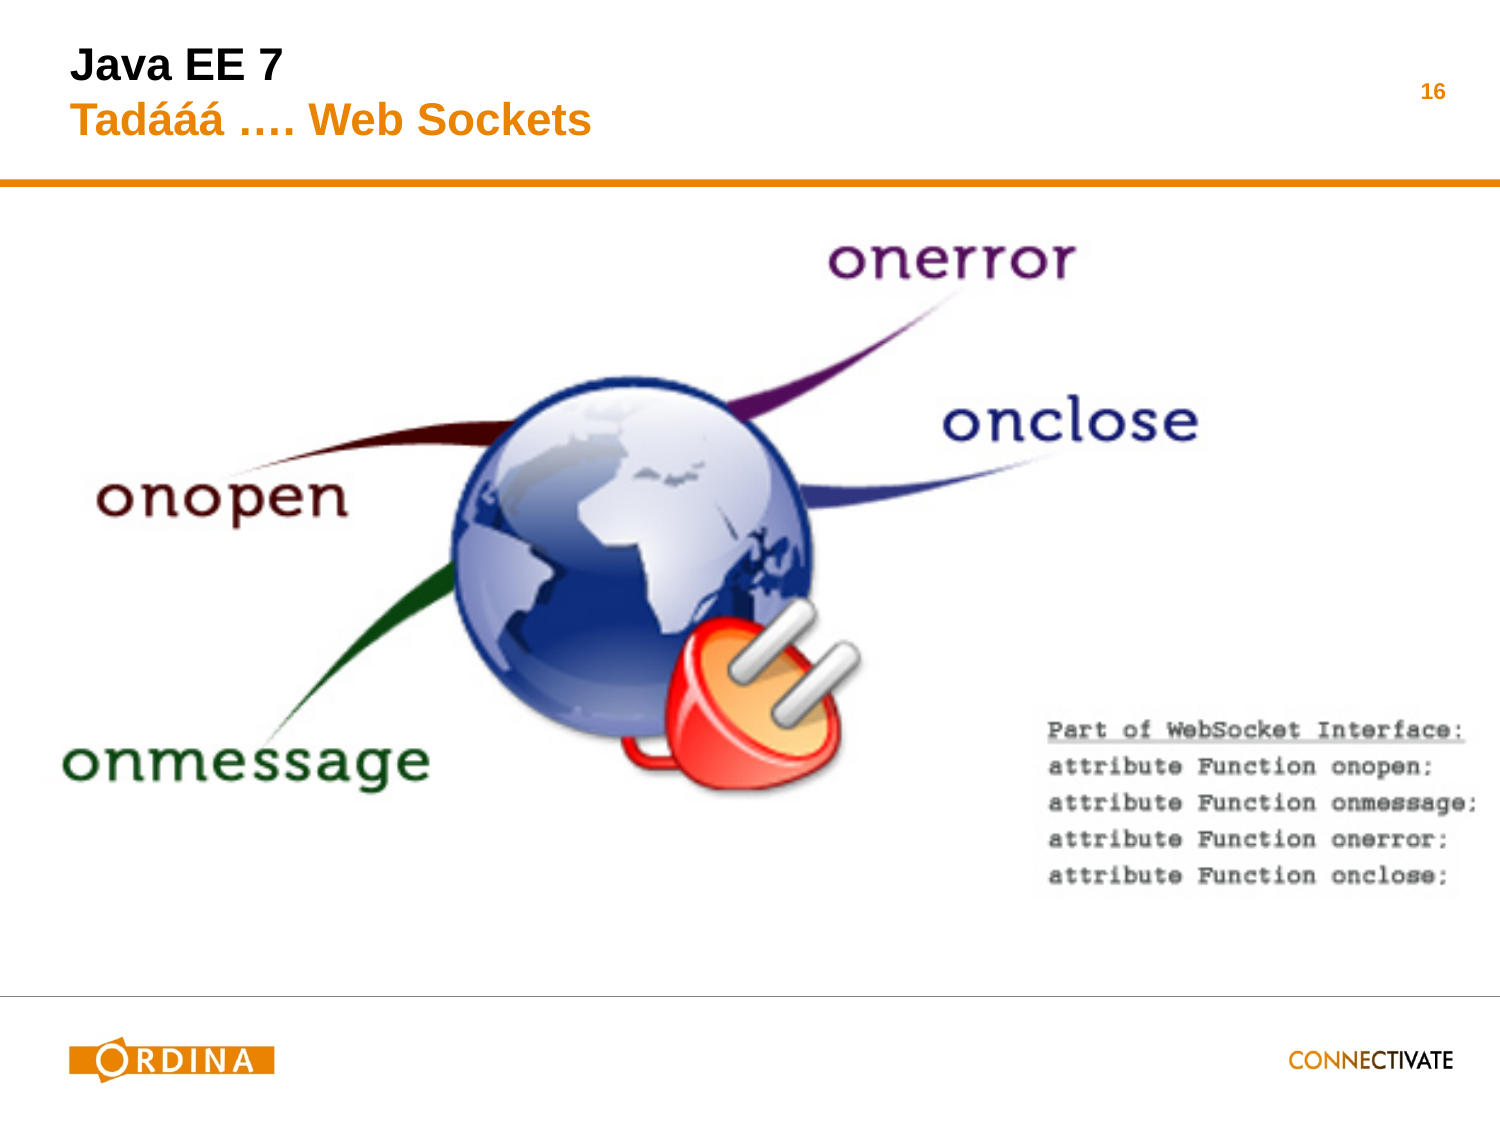

# Java EE 7 Tadááá …. Web Sockets